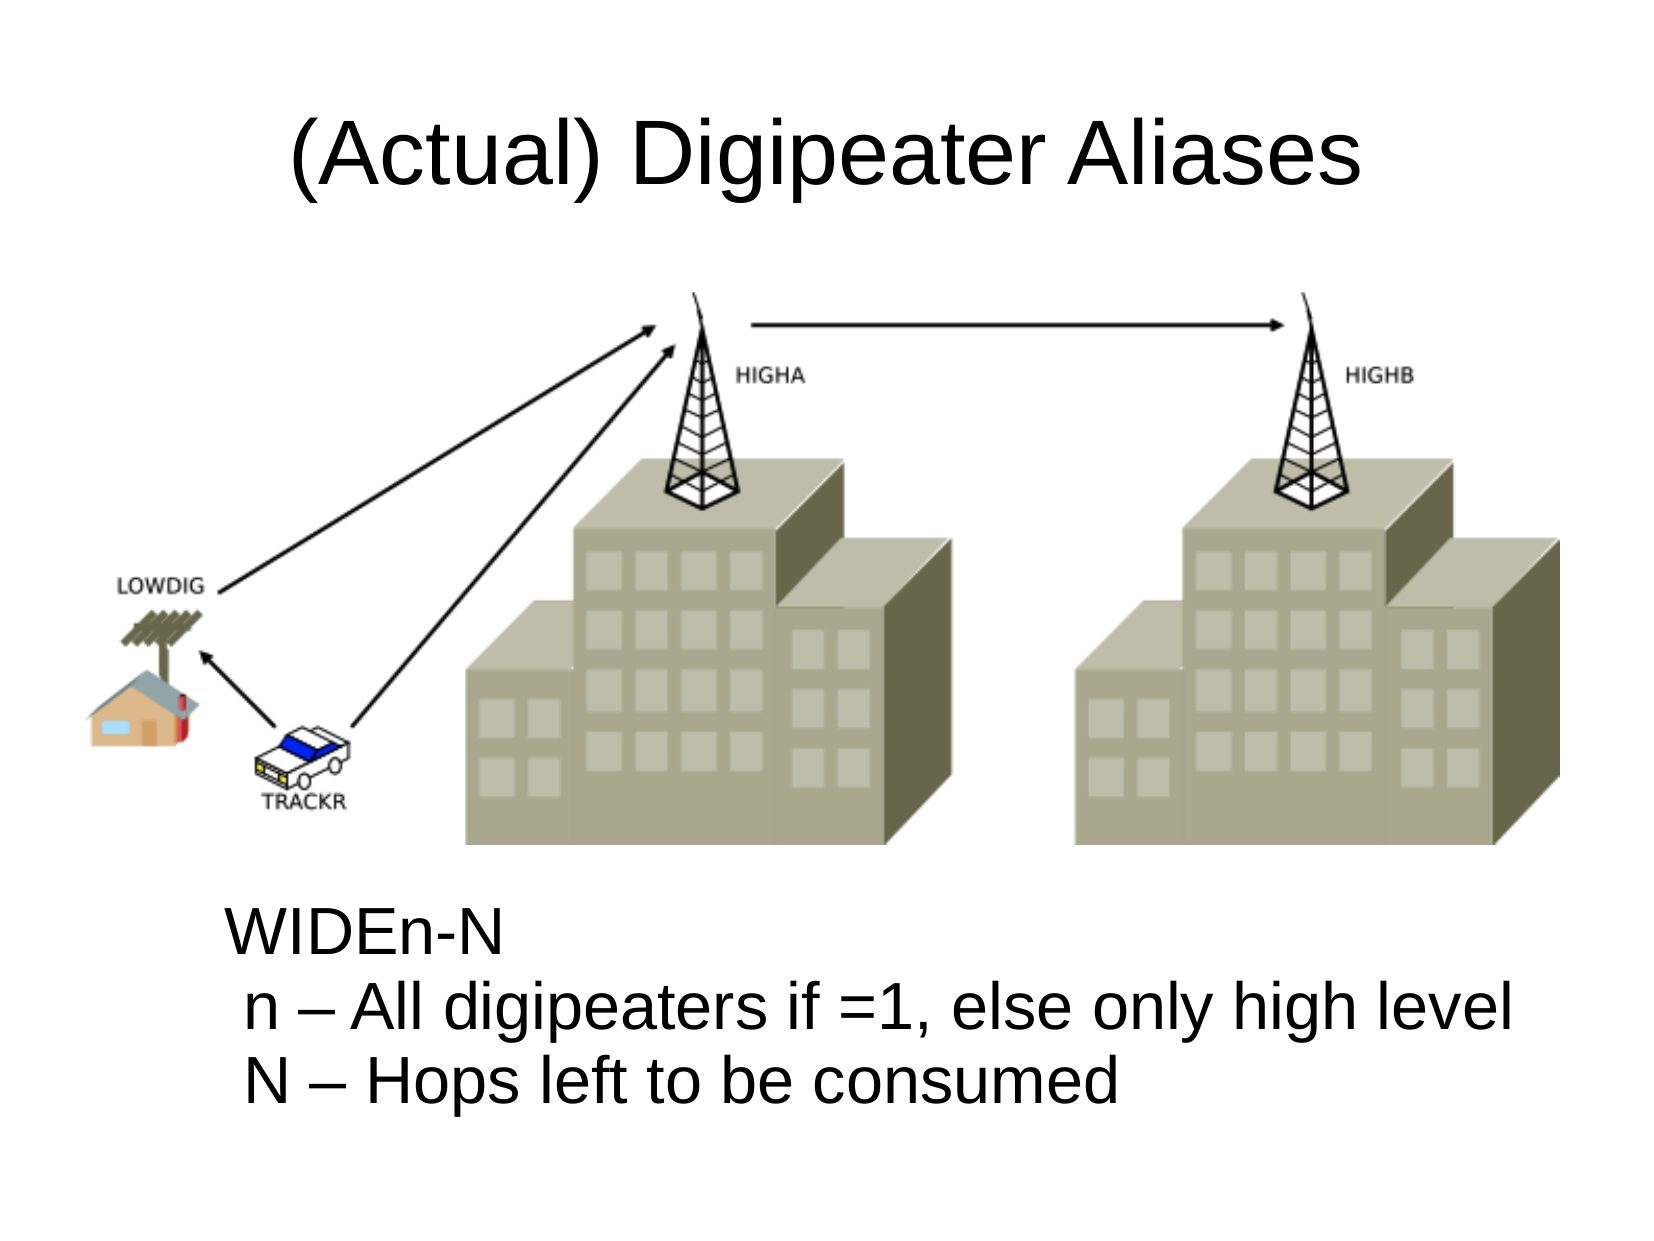

# (Actual) Digipeater Aliases
WIDEn-N
 n – All digipeaters if =1, else only high level
 N – Hops left to be consumed